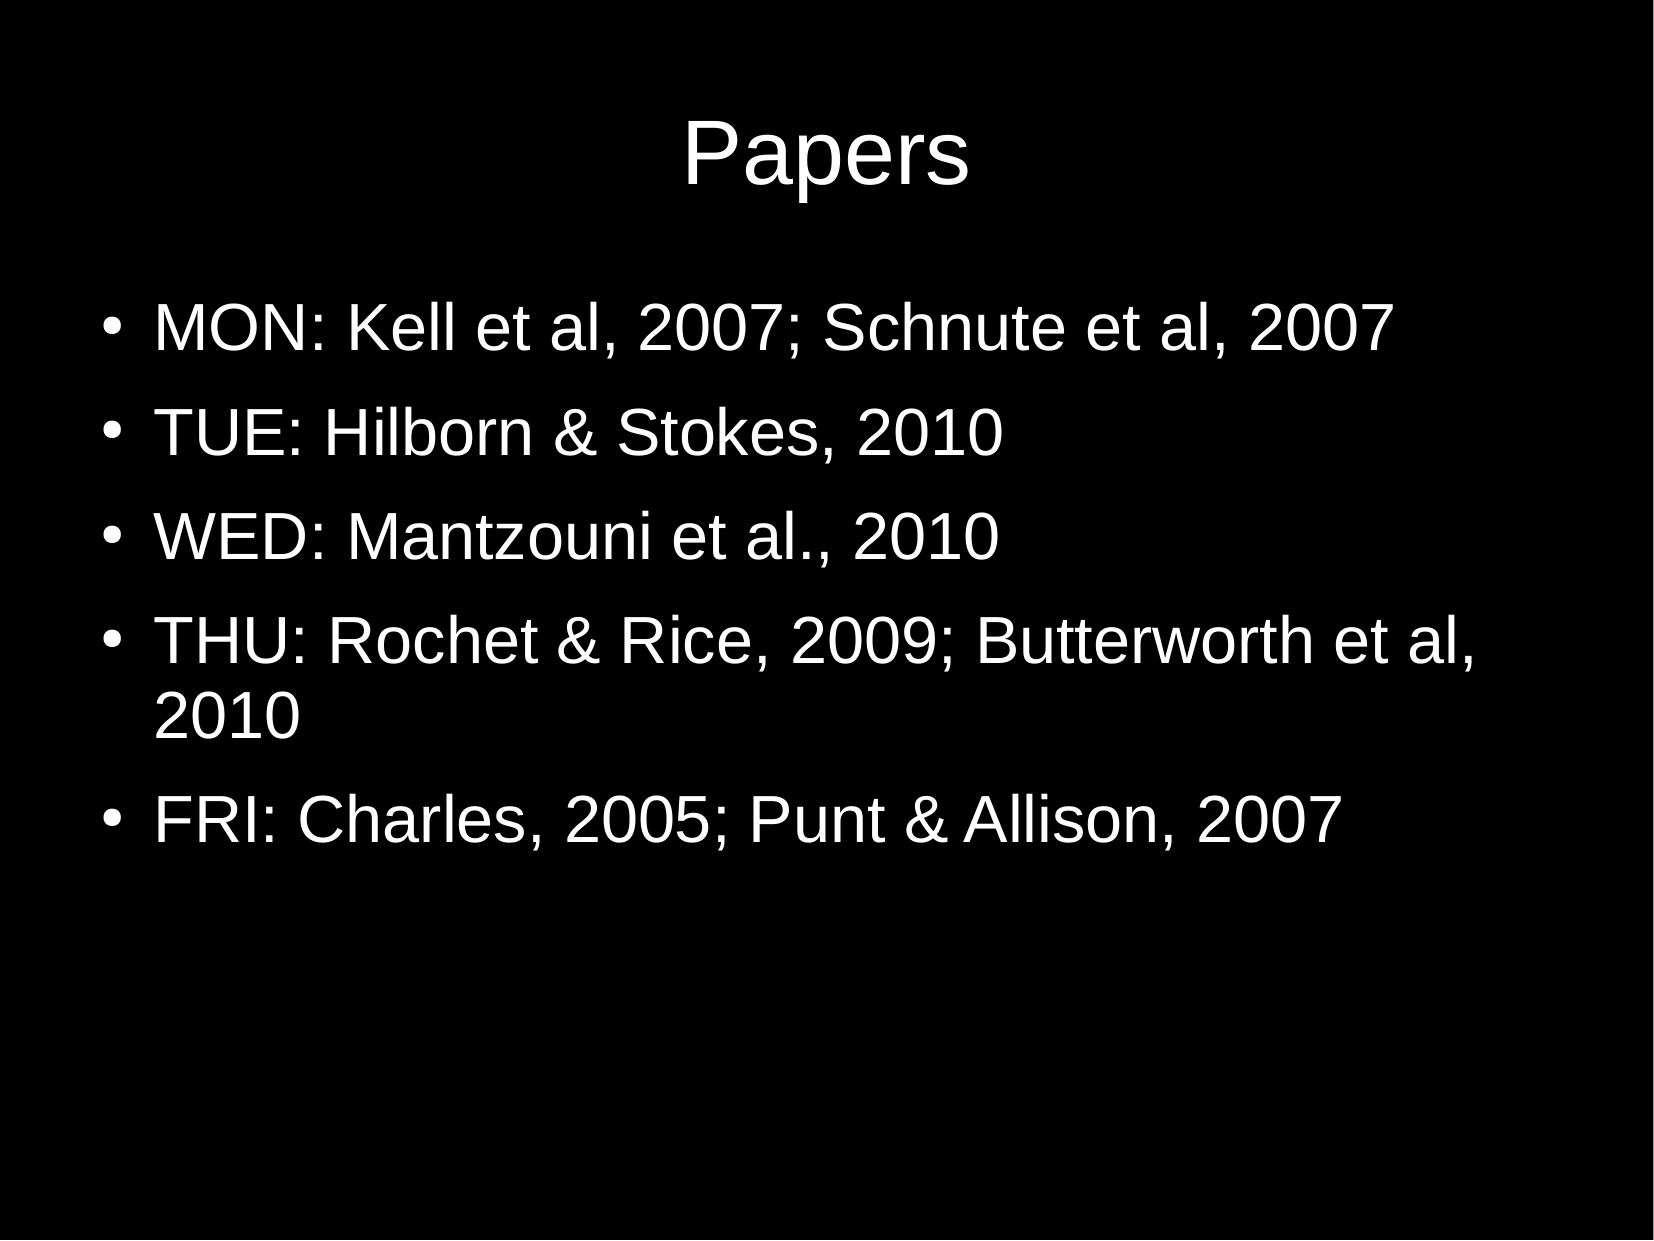

# Papers
MON: Kell et al, 2007; Schnute et al, 2007
TUE: Hilborn & Stokes, 2010
WED: Mantzouni et al., 2010
THU: Rochet & Rice, 2009; Butterworth et al, 2010
FRI: Charles, 2005; Punt & Allison, 2007